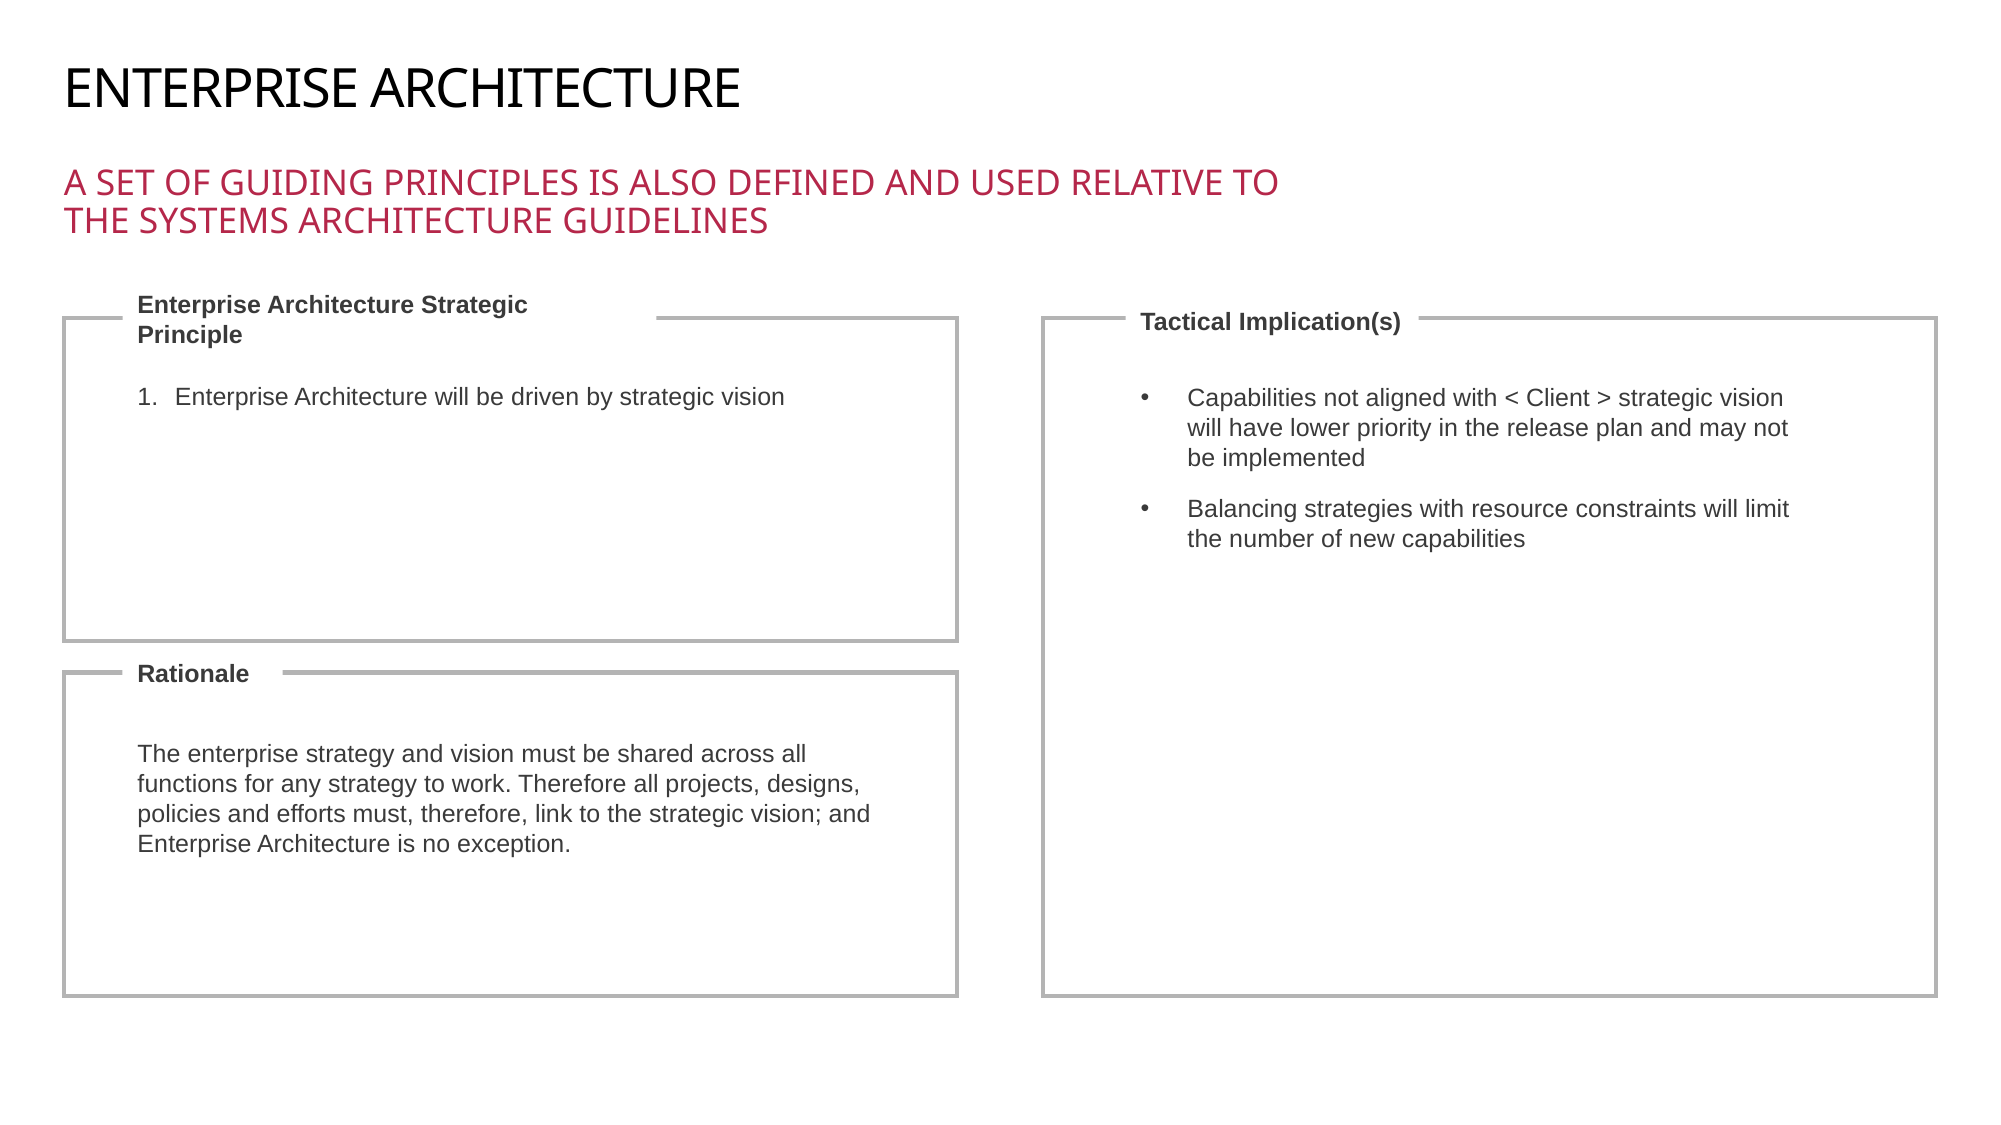

Enterprise Architecture
A set of guiding principles is also defined and used relative to the systems architecture guidelines
Enterprise Architecture Strategic Principle
Tactical Implication(s)
Enterprise Architecture will be driven by strategic vision
Capabilities not aligned with < Client > strategic vision will have lower priority in the release plan and may not be implemented
Balancing strategies with resource constraints will limit the number of new capabilities
Rationale
The enterprise strategy and vision must be shared across all functions for any strategy to work. Therefore all projects, designs, policies and efforts must, therefore, link to the strategic vision; and Enterprise Architecture is no exception.